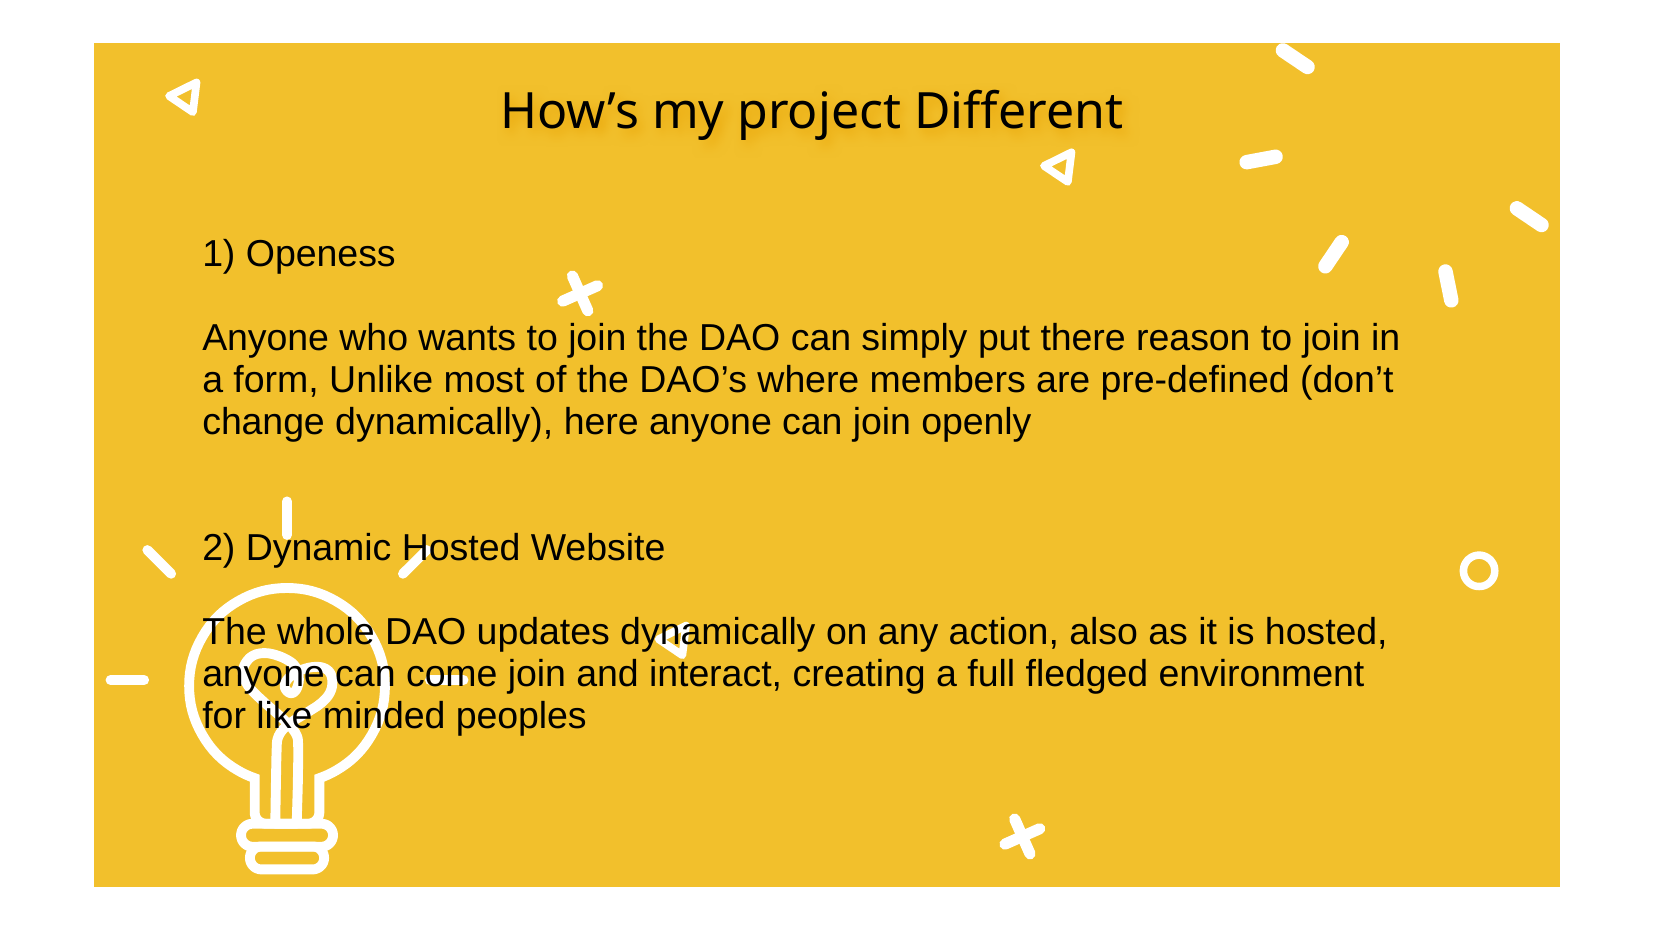

# How’s my project Different
1) Openess
Anyone who wants to join the DAO can simply put there reason to join in a form, Unlike most of the DAO’s where members are pre-defined (don’t change dynamically), here anyone can join openly
2) Dynamic Hosted Website
The whole DAO updates dynamically on any action, also as it is hosted, anyone can come join and interact, creating a full fledged environment for like minded peoples